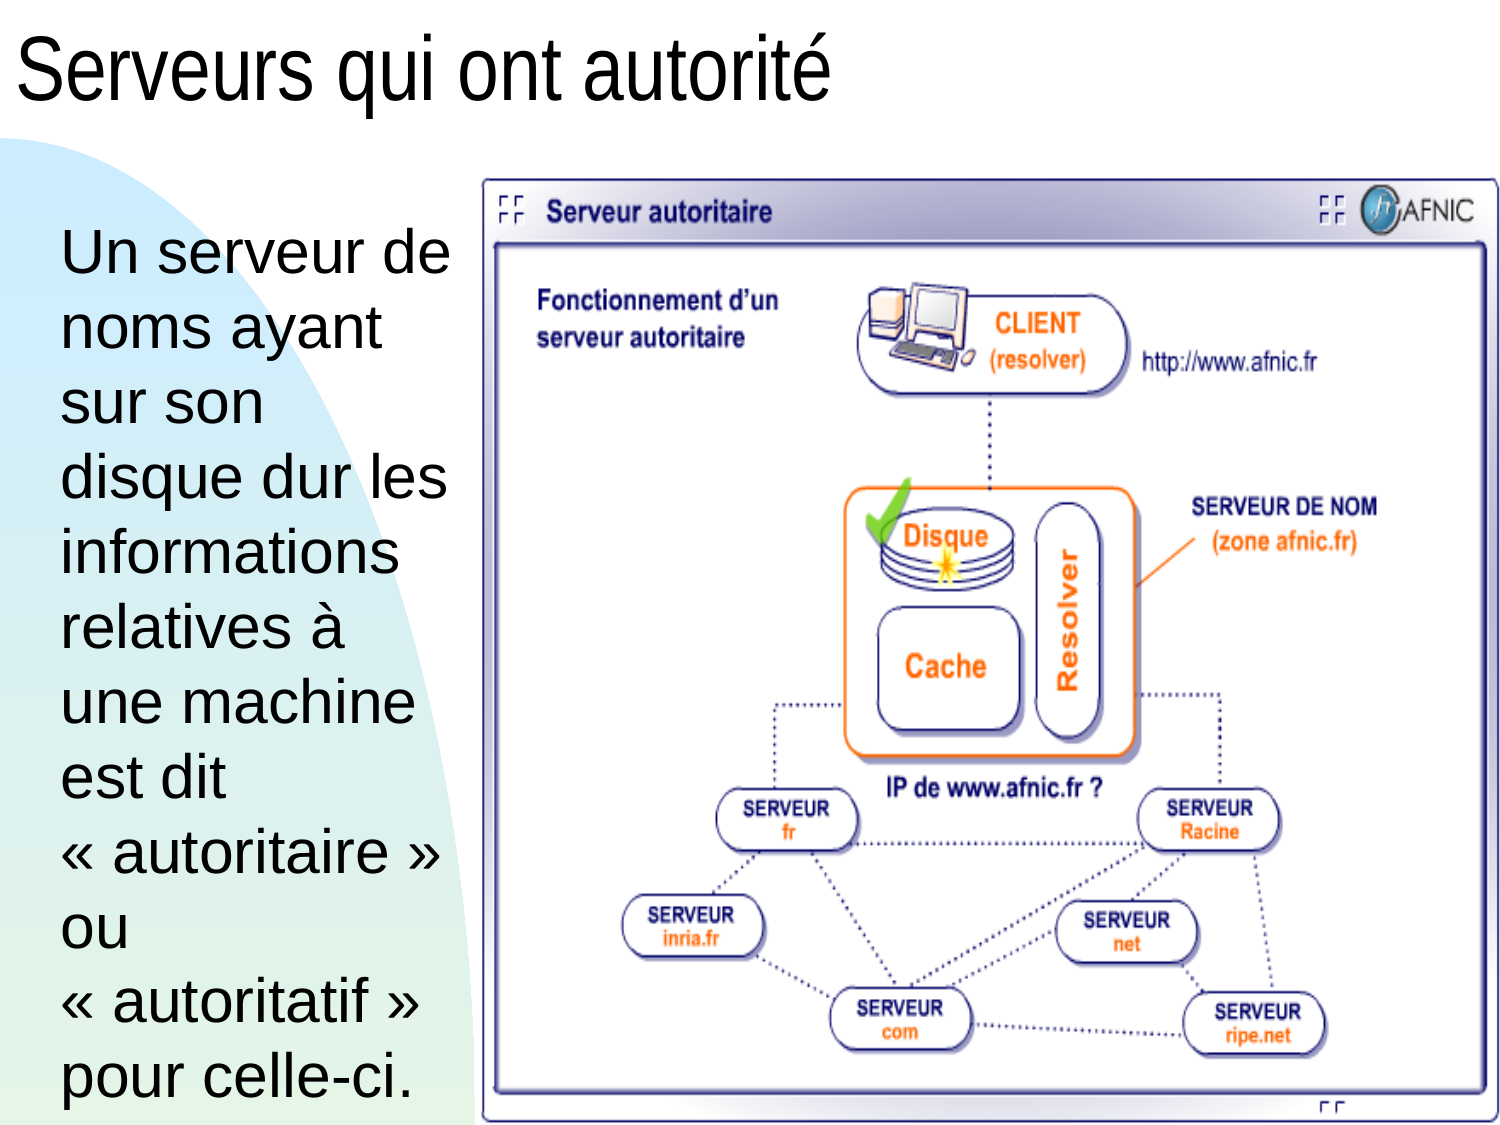

# Serveurs qui ont autorité
Un serveur de noms ayant sur son disque dur les informations relatives à une machine est dit « autoritaire » ou « autoritatif » pour celle-ci.